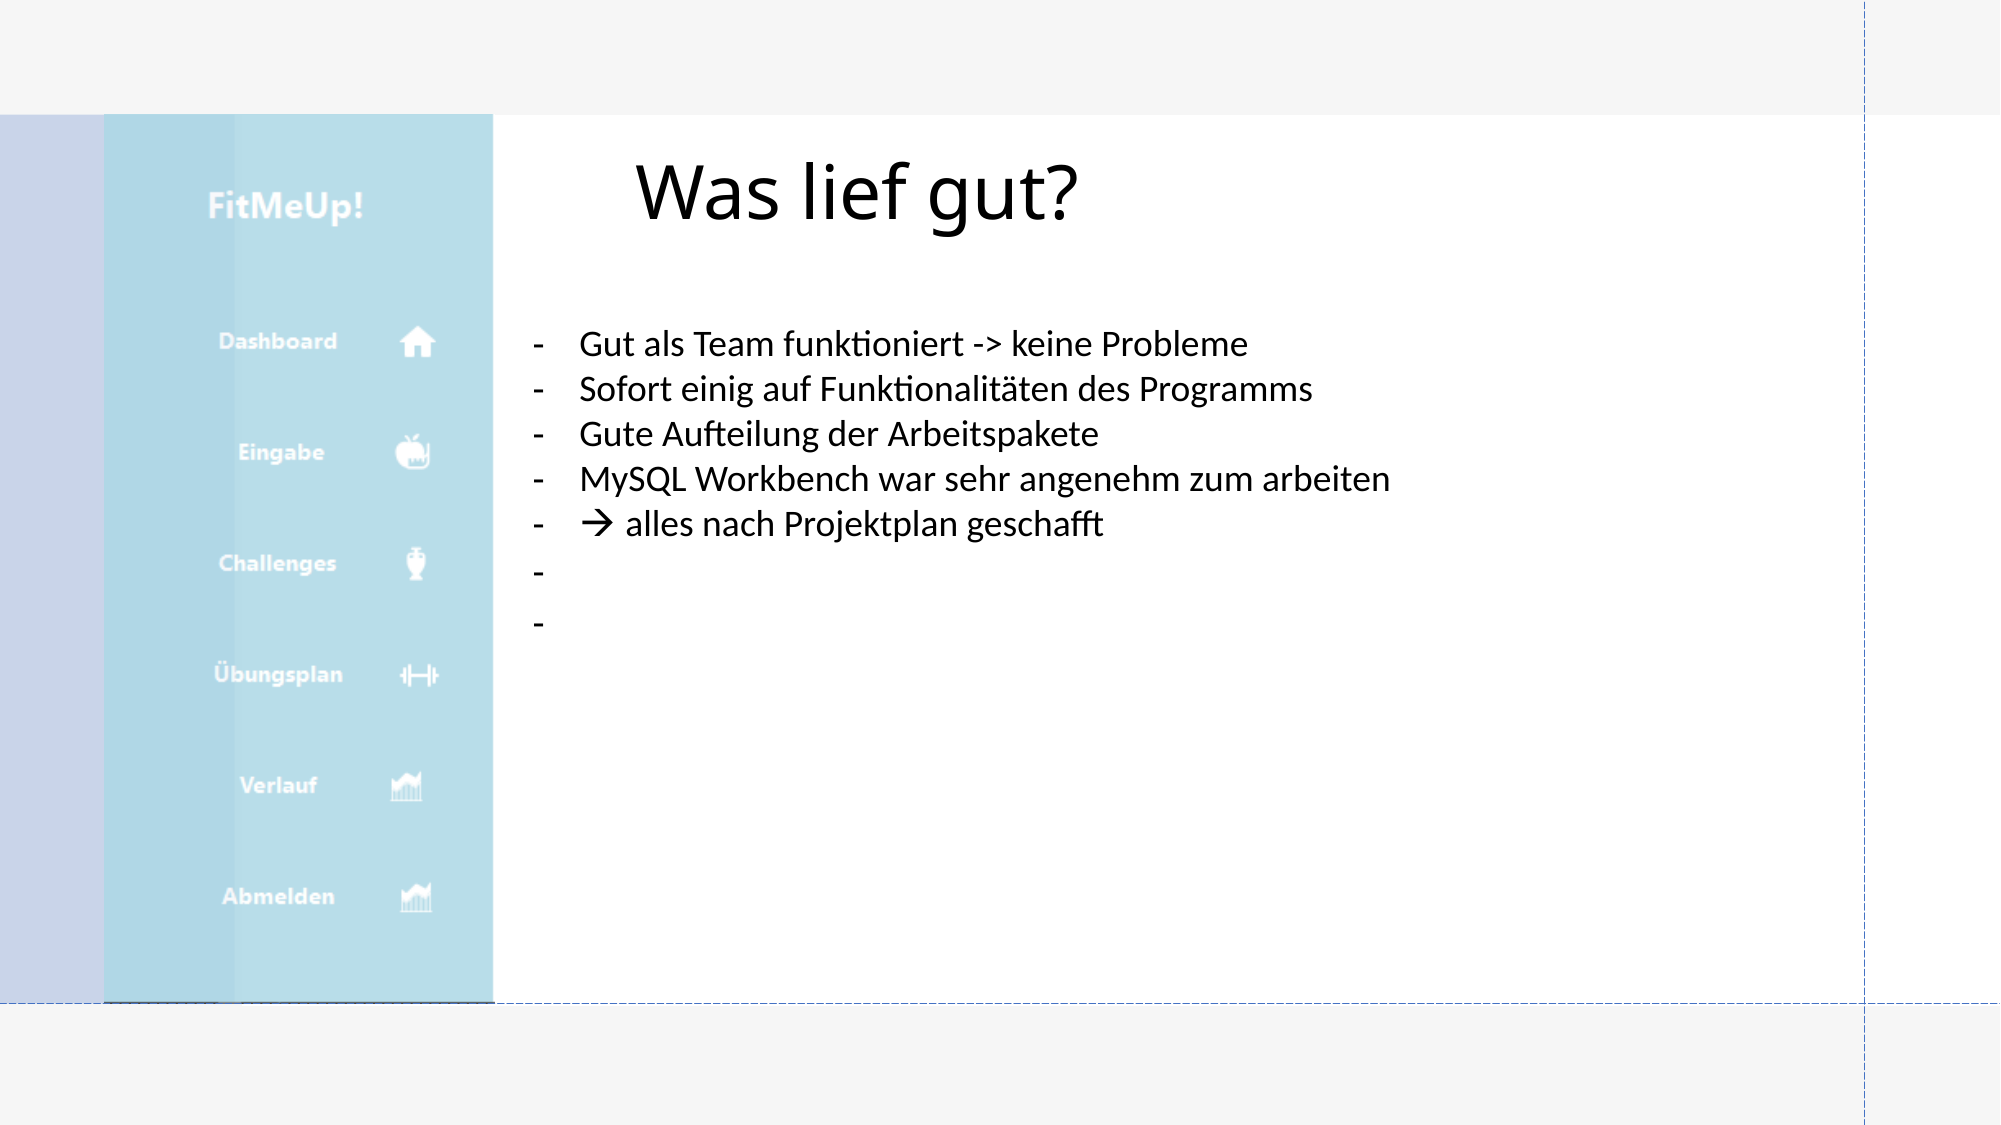

# Was lief gut?
Gut als Team funktioniert -> keine Probleme
Sofort einig auf Funktionalitäten des Programms
Gute Aufteilung der Arbeitspakete
MySQL Workbench war sehr angenehm zum arbeiten
 alles nach Projektplan geschafft